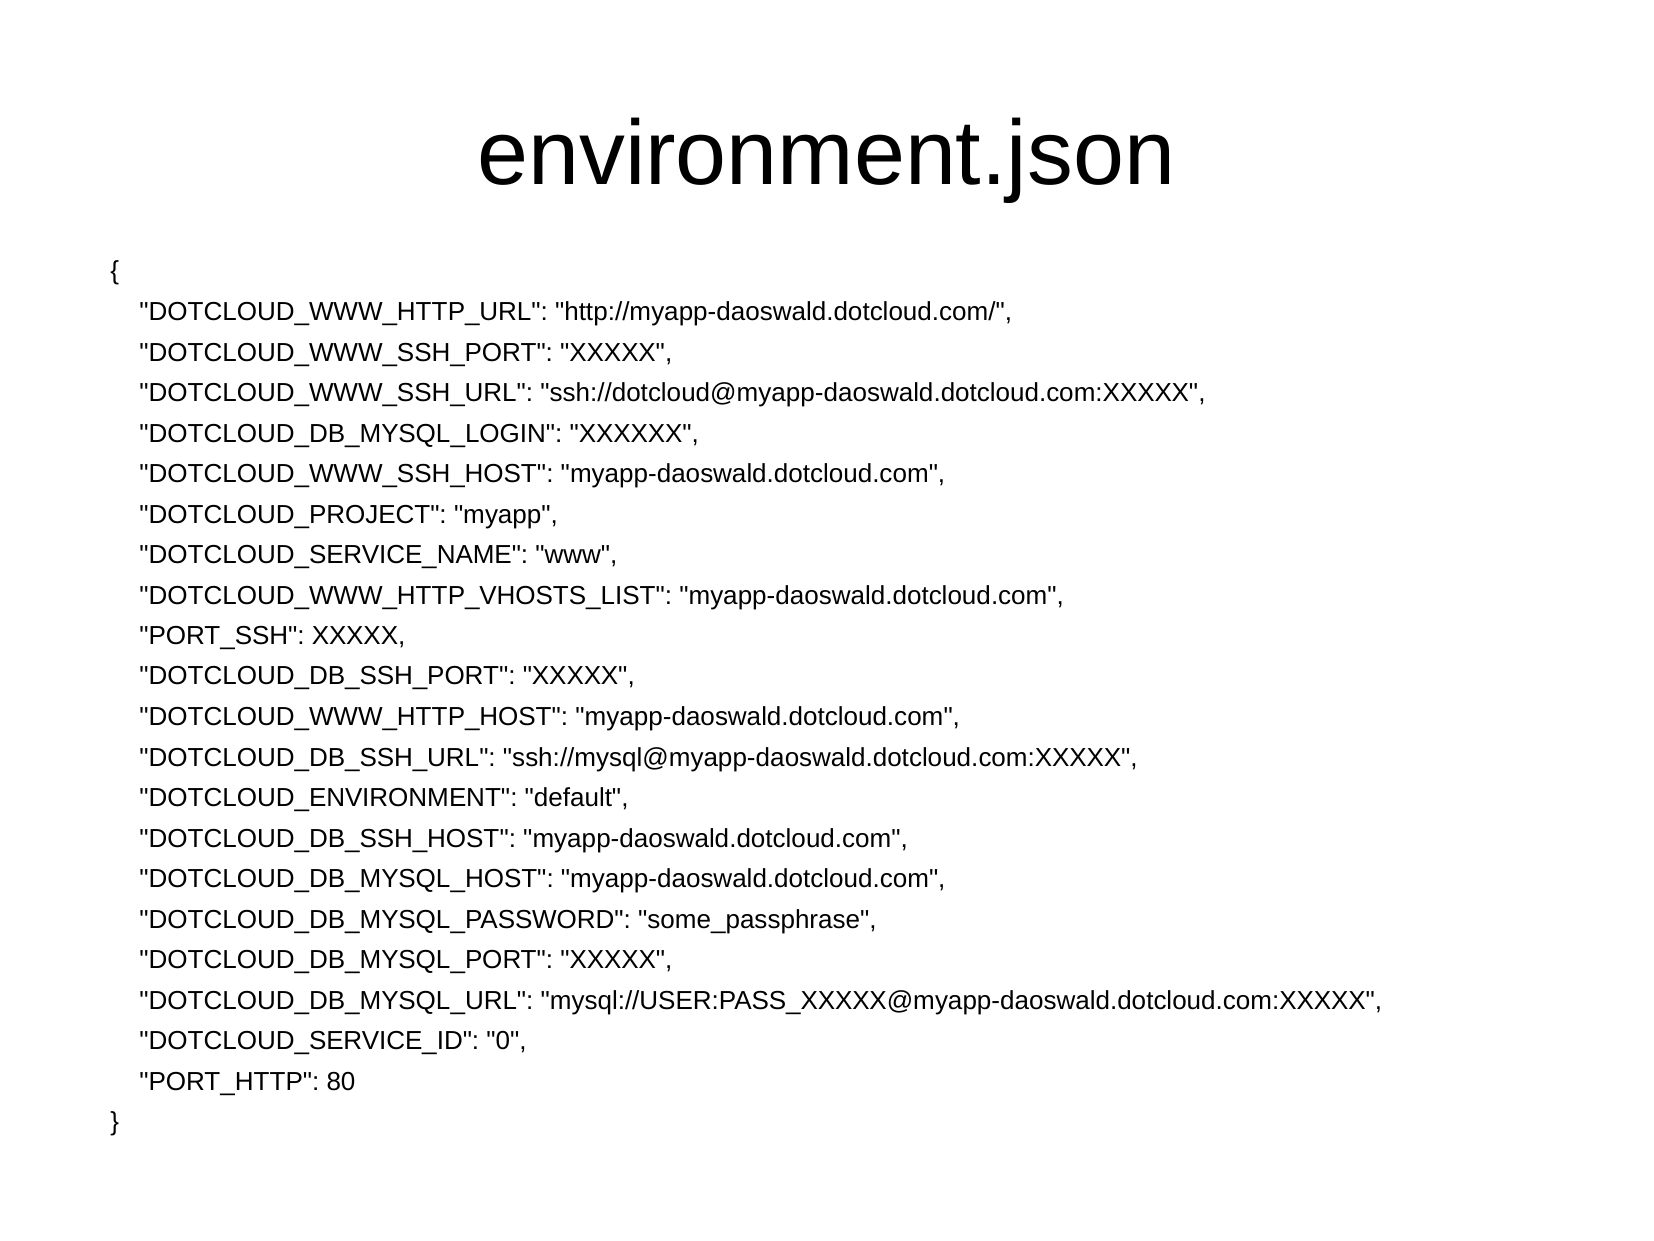

# environment.json
{
 "DOTCLOUD_WWW_HTTP_URL": "http://myapp-daoswald.dotcloud.com/",
 "DOTCLOUD_WWW_SSH_PORT": "XXXXX",
 "DOTCLOUD_WWW_SSH_URL": "ssh://dotcloud@myapp-daoswald.dotcloud.com:XXXXX",
 "DOTCLOUD_DB_MYSQL_LOGIN": "XXXXXX",
 "DOTCLOUD_WWW_SSH_HOST": "myapp-daoswald.dotcloud.com",
 "DOTCLOUD_PROJECT": "myapp",
 "DOTCLOUD_SERVICE_NAME": "www",
 "DOTCLOUD_WWW_HTTP_VHOSTS_LIST": "myapp-daoswald.dotcloud.com",
 "PORT_SSH": XXXXX,
 "DOTCLOUD_DB_SSH_PORT": "XXXXX",
 "DOTCLOUD_WWW_HTTP_HOST": "myapp-daoswald.dotcloud.com",
 "DOTCLOUD_DB_SSH_URL": "ssh://mysql@myapp-daoswald.dotcloud.com:XXXXX",
 "DOTCLOUD_ENVIRONMENT": "default",
 "DOTCLOUD_DB_SSH_HOST": "myapp-daoswald.dotcloud.com",
 "DOTCLOUD_DB_MYSQL_HOST": "myapp-daoswald.dotcloud.com",
 "DOTCLOUD_DB_MYSQL_PASSWORD": "some_passphrase",
 "DOTCLOUD_DB_MYSQL_PORT": "XXXXX",
 "DOTCLOUD_DB_MYSQL_URL": "mysql://USER:PASS_XXXXX@myapp-daoswald.dotcloud.com:XXXXX",
 "DOTCLOUD_SERVICE_ID": "0",
 "PORT_HTTP": 80
}